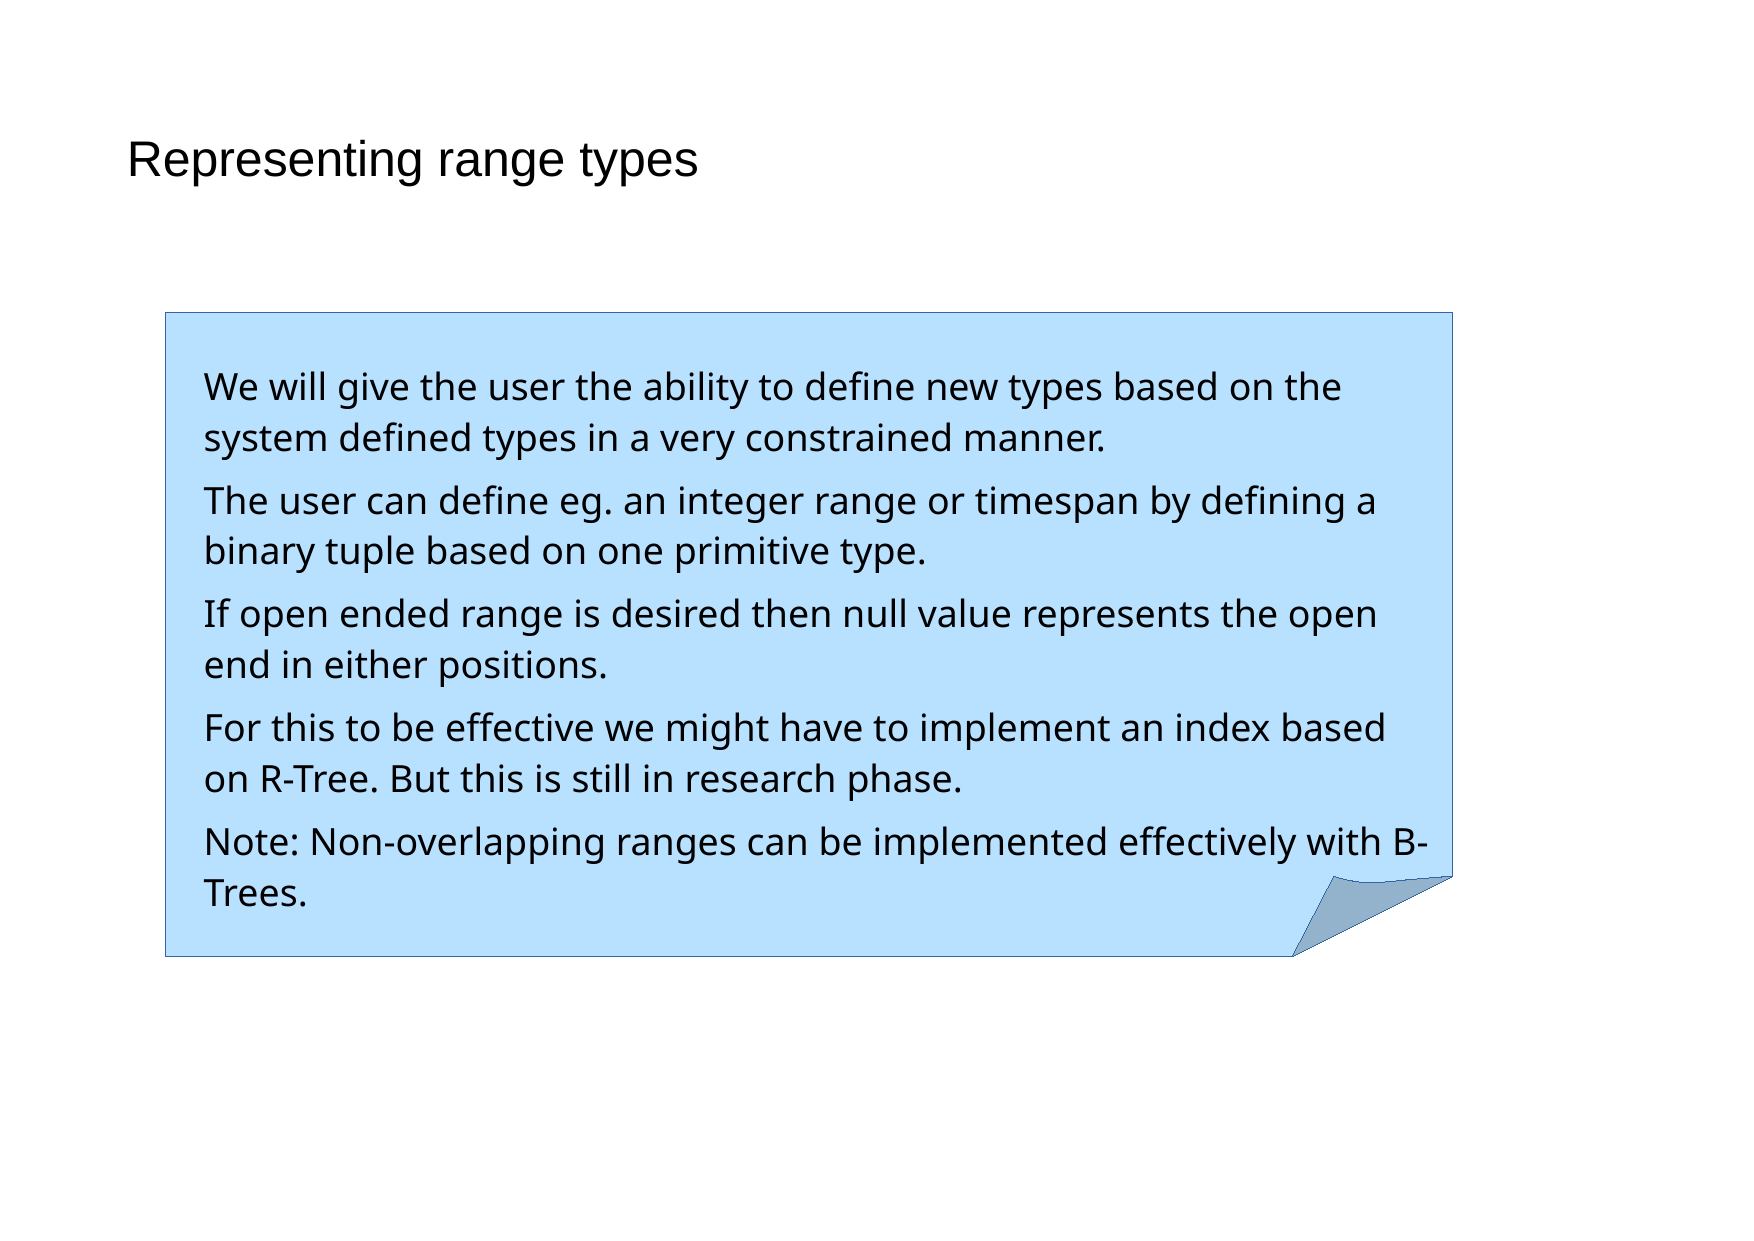

Representing range types
We will give the user the ability to define new types based on the system defined types in a very constrained manner.
The user can define eg. an integer range or timespan by defining a binary tuple based on one primitive type.
If open ended range is desired then null value represents the open end in either positions.
For this to be effective we might have to implement an index based on R-Tree. But this is still in research phase.
Note: Non-overlapping ranges can be implemented effectively with B-Trees.